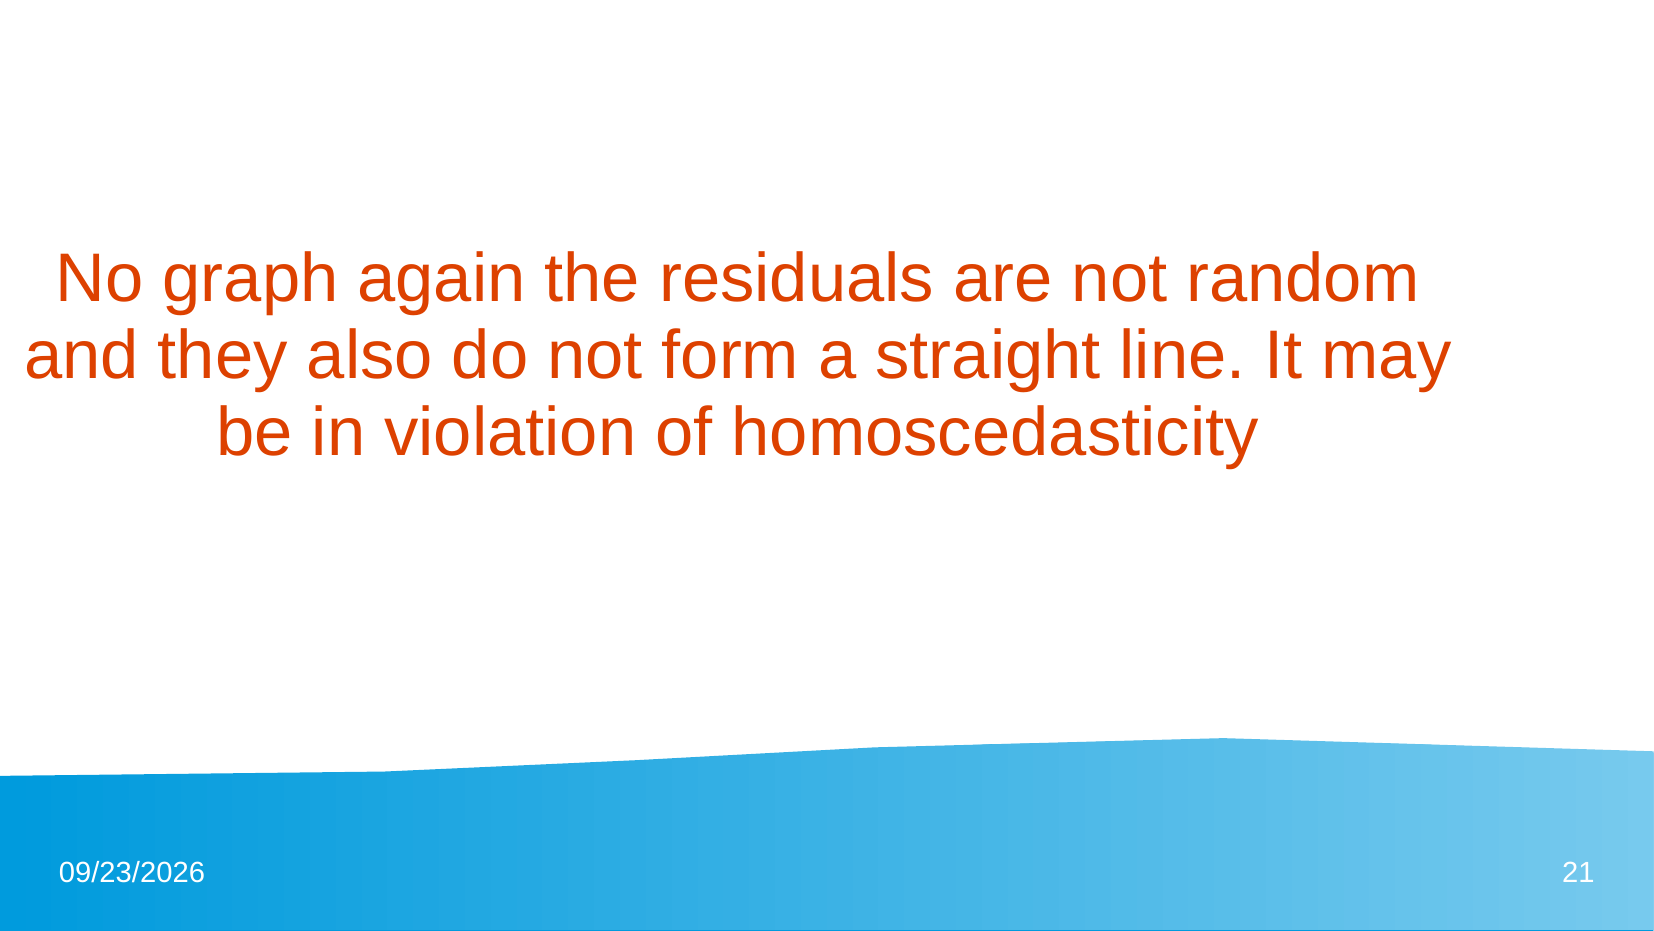

# No graph again the residuals are not random and they also do not form a straight line. It may be in violation of homoscedasticity